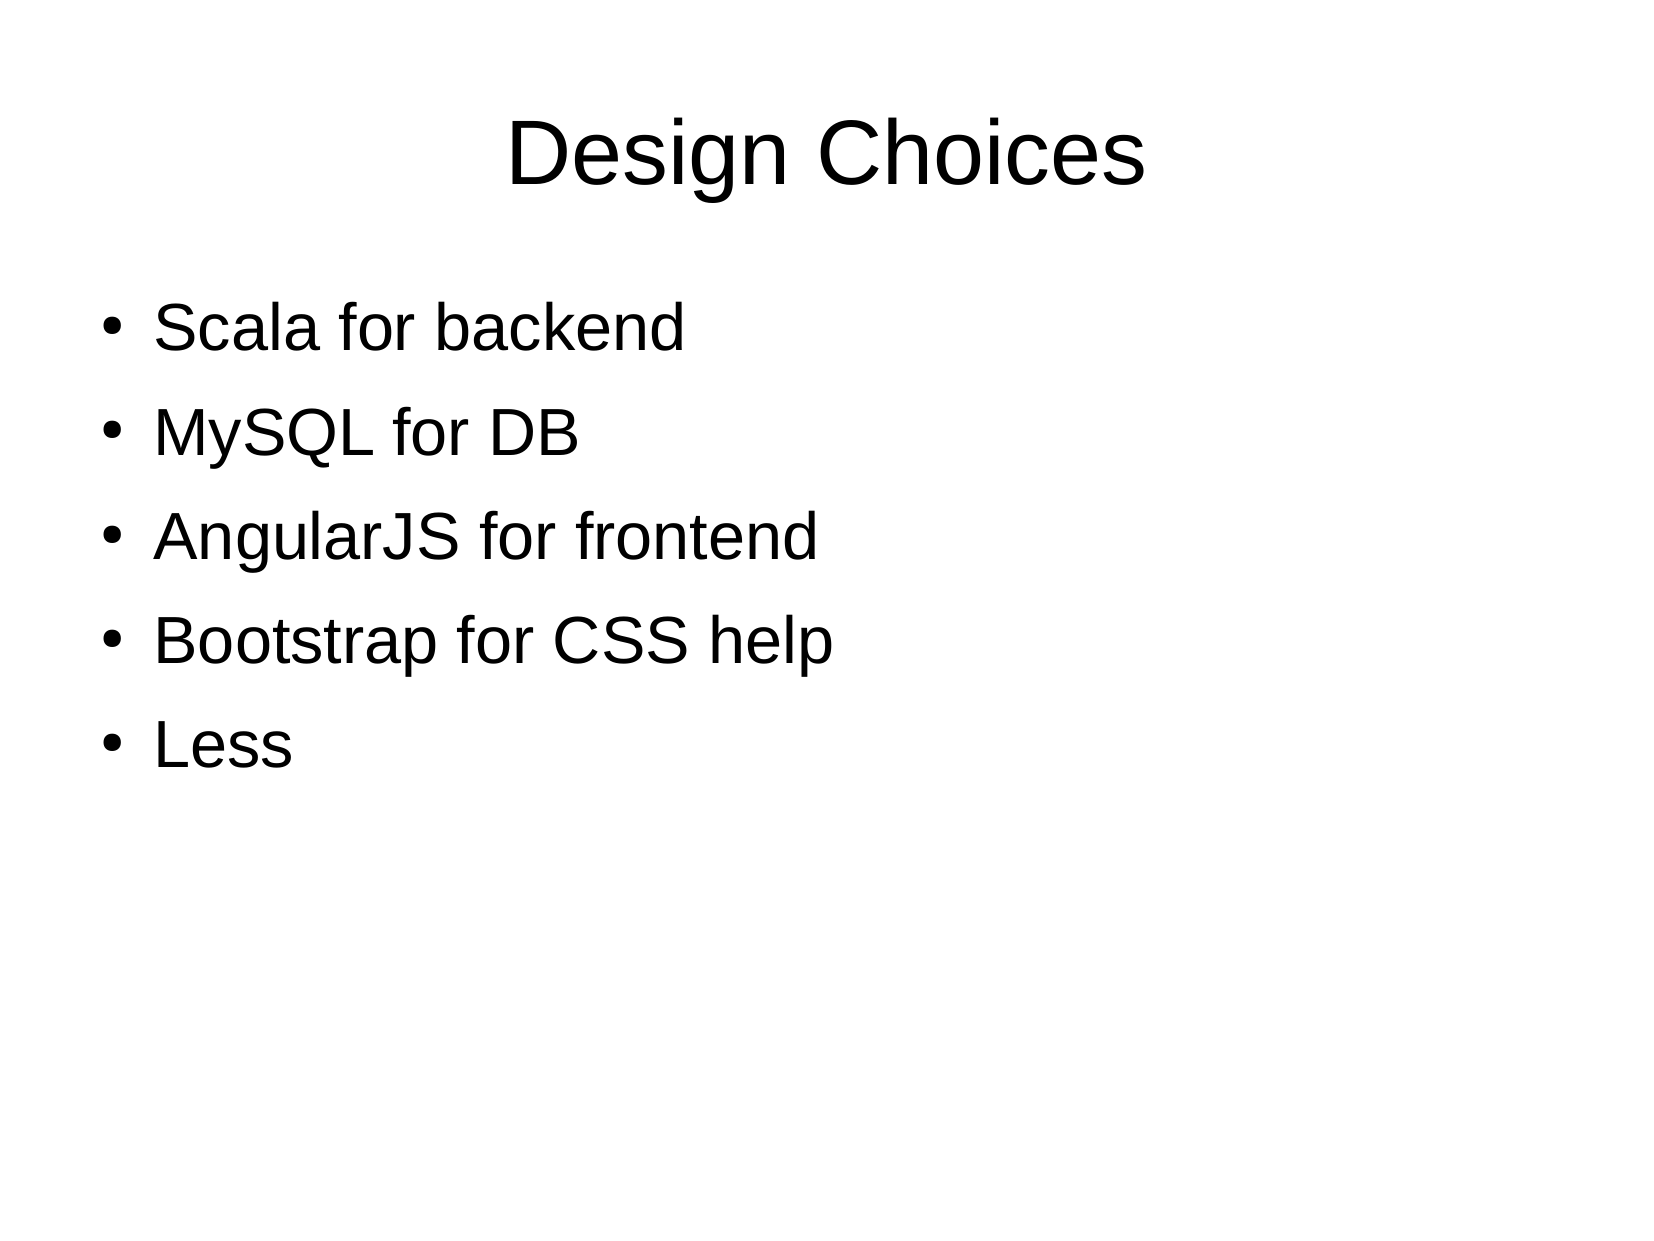

# Design Choices
Scala for backend
MySQL for DB
AngularJS for frontend
Bootstrap for CSS help
Less